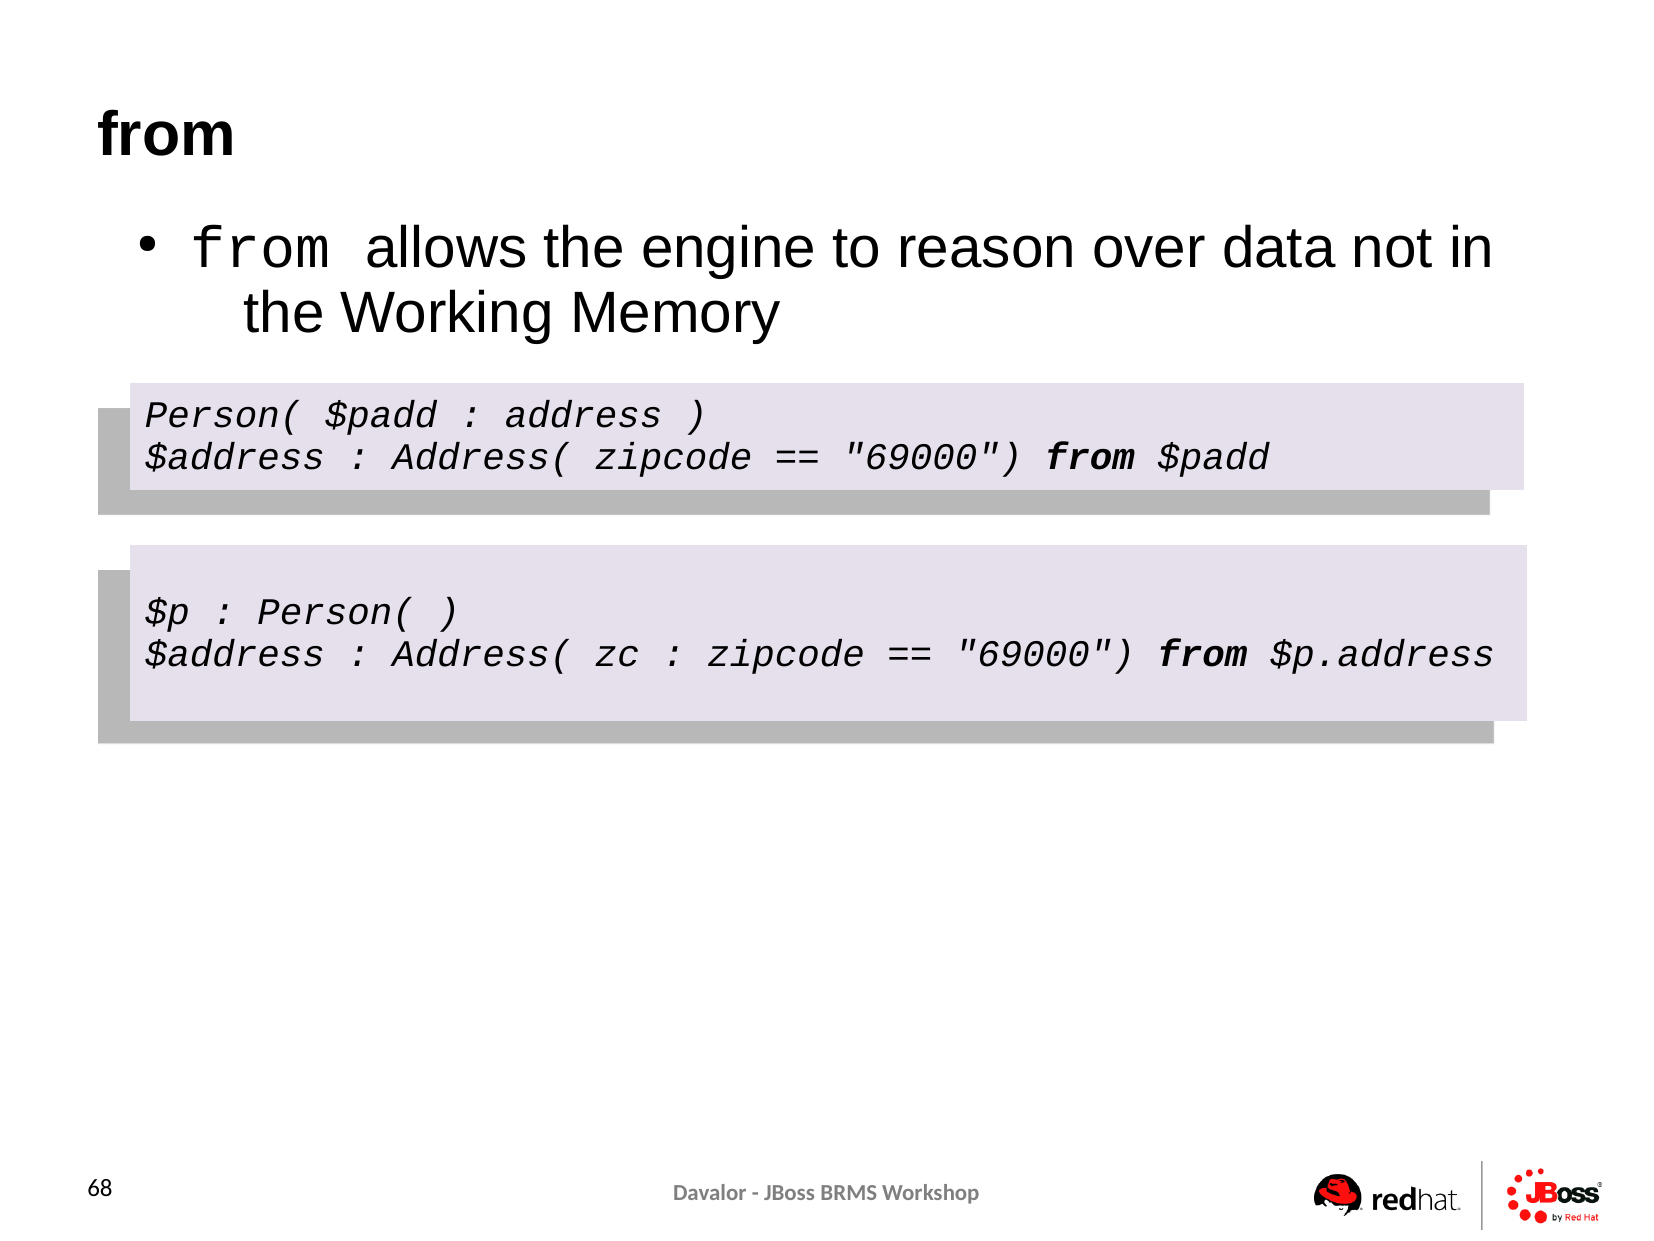

# from
from allows the engine to reason over data not in the Working Memory
Person( $padd : address )
$address : Address( zipcode == "69000") from $padd
$p : Person( )
$address : Address( zc : zipcode == "69000") from $p.address